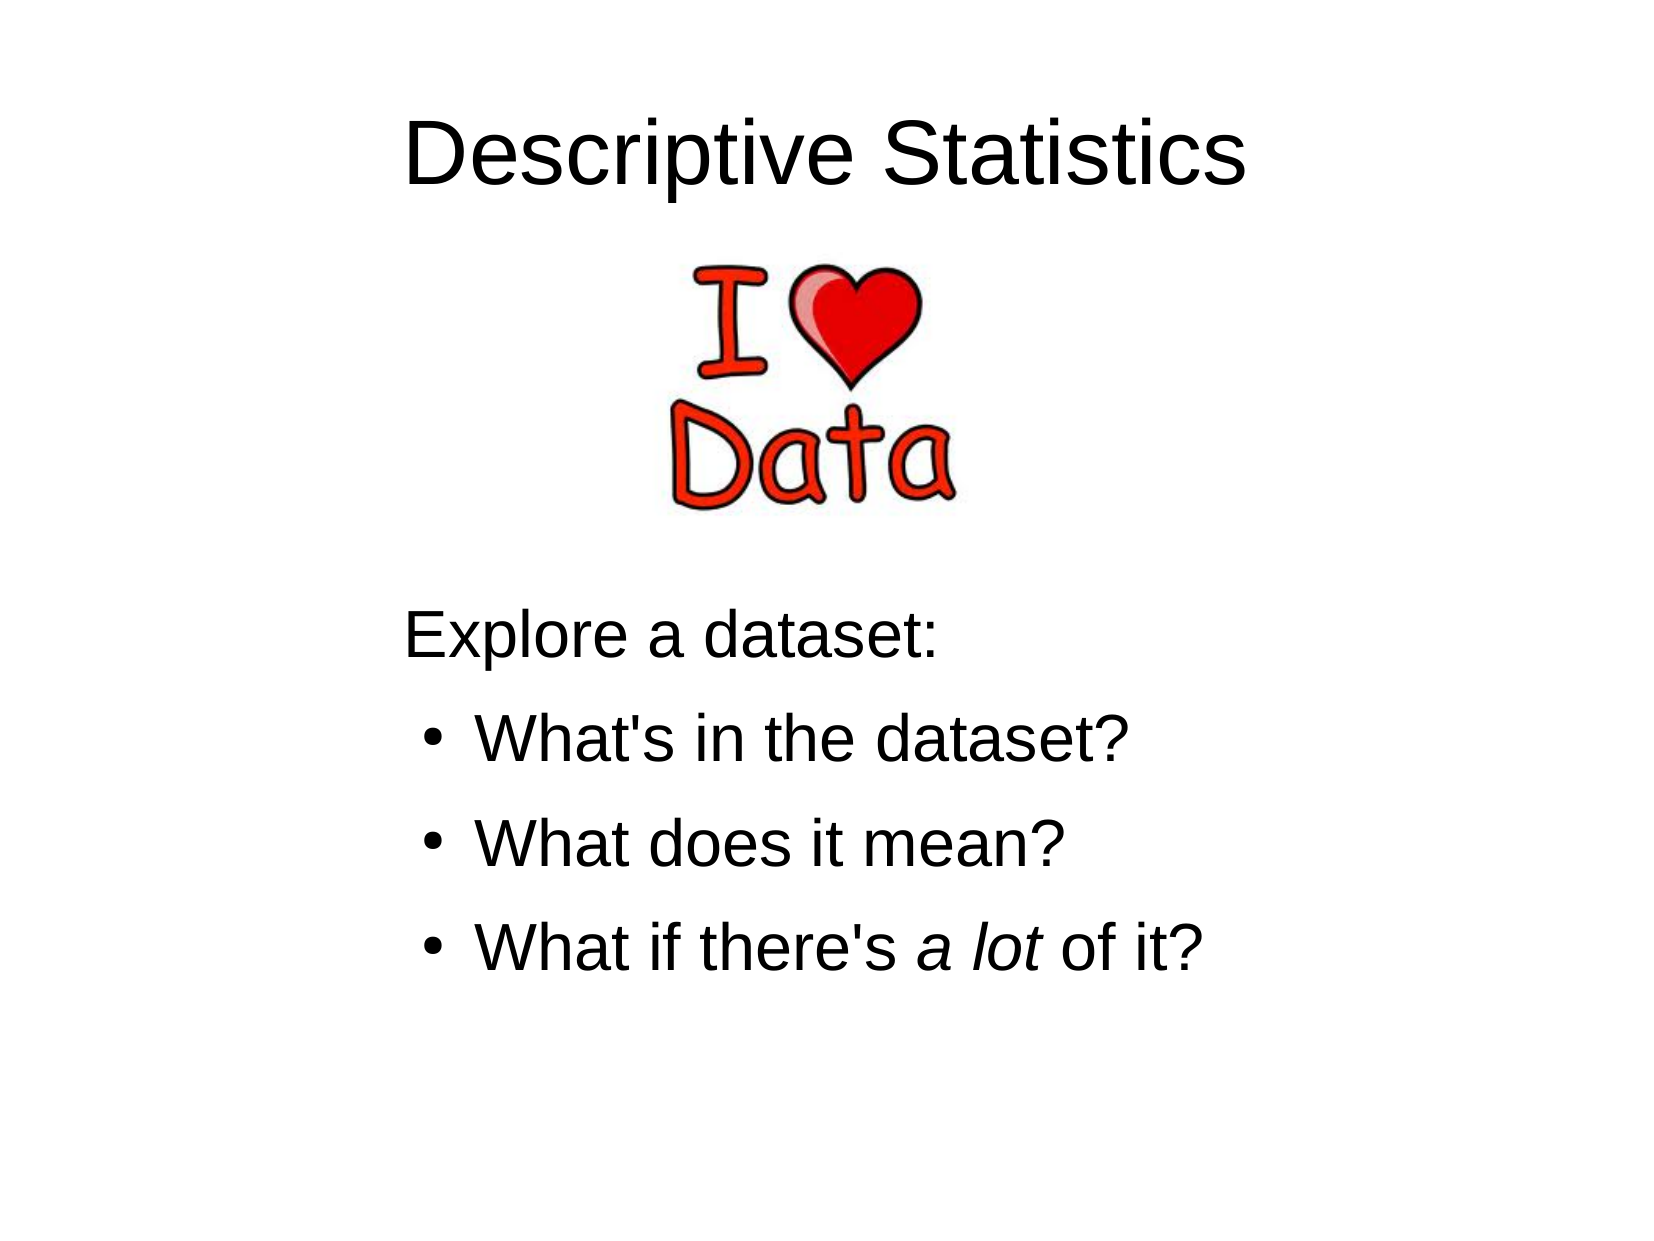

# Descriptive Statistics
Explore a dataset:
What's in the dataset?
What does it mean?
What if there's a lot of it?